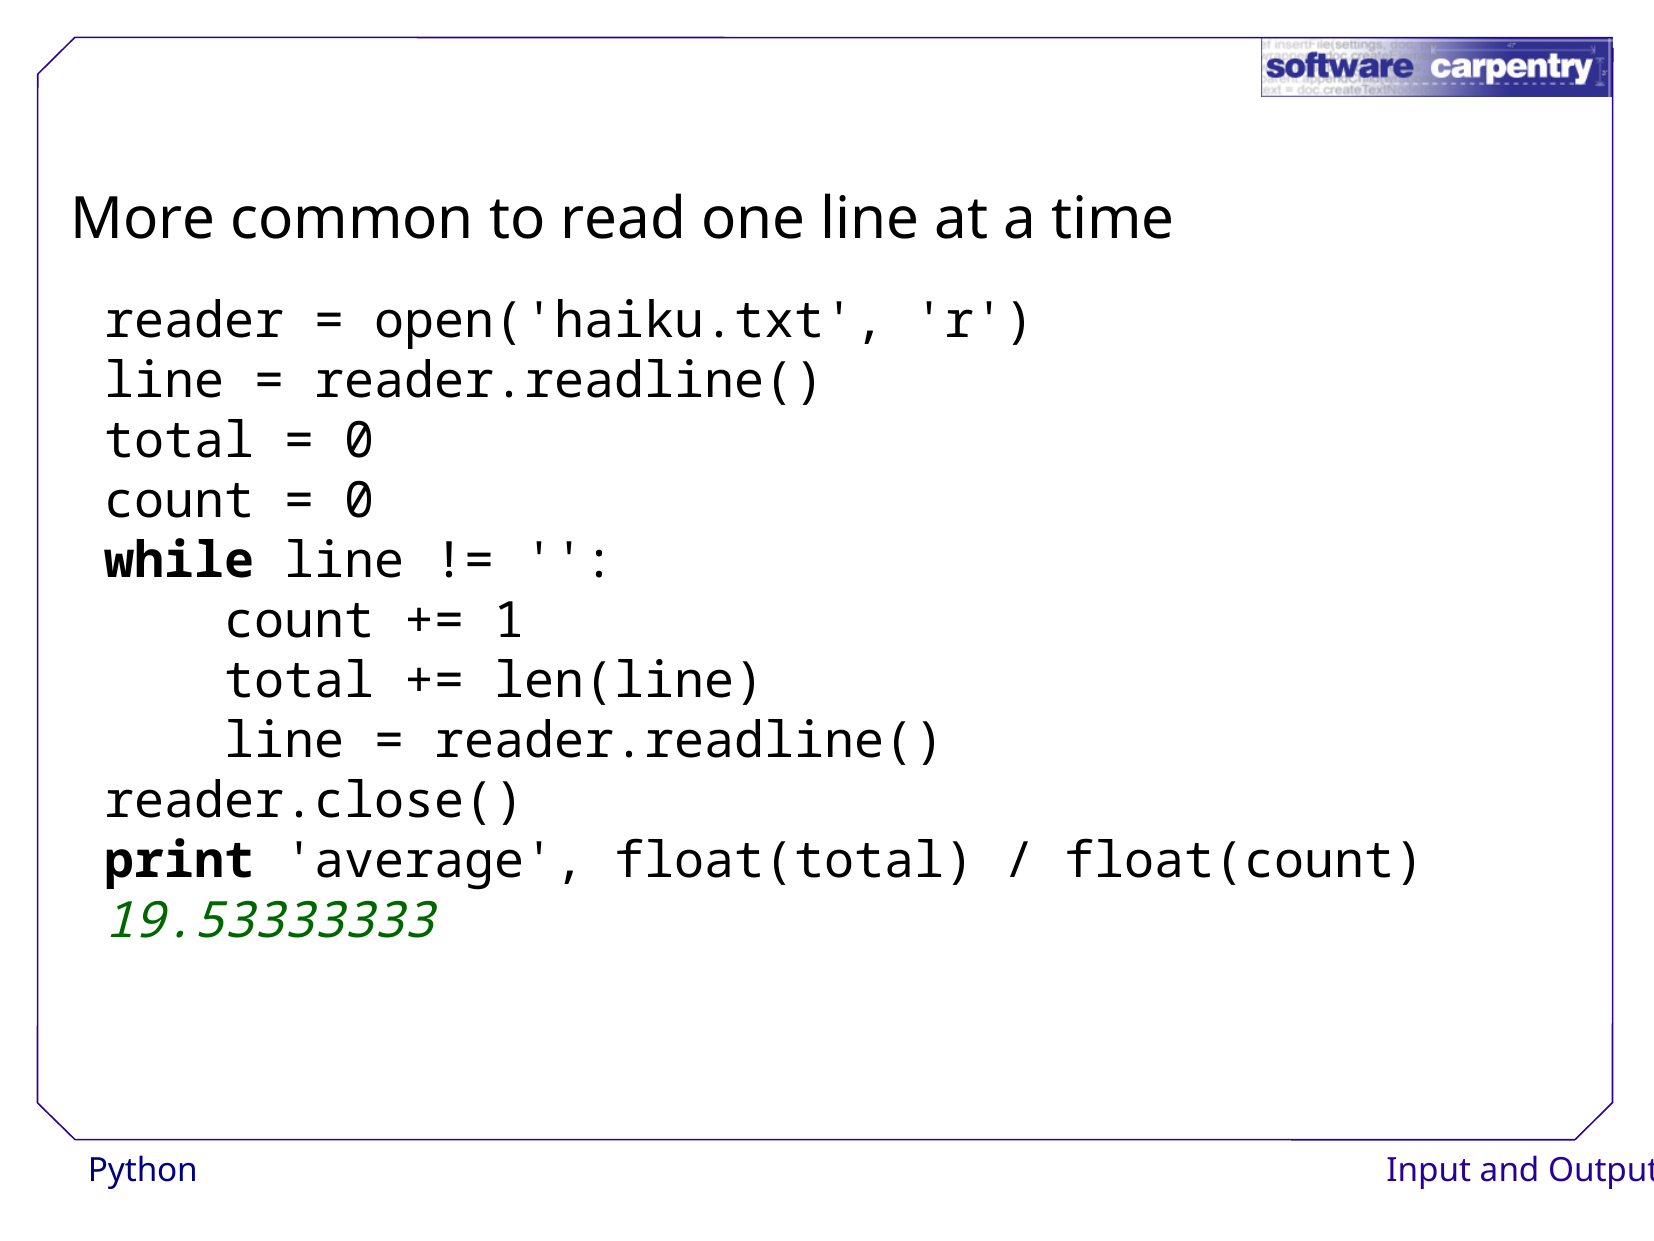

More common to read one line at a time
reader = open('haiku.txt', 'r')
line = reader.readline()
total = 0
count = 0
while line != '':
 count += 1
 total += len(line)
 line = reader.readline()
reader.close()
print 'average', float(total) / float(count)
19.53333333